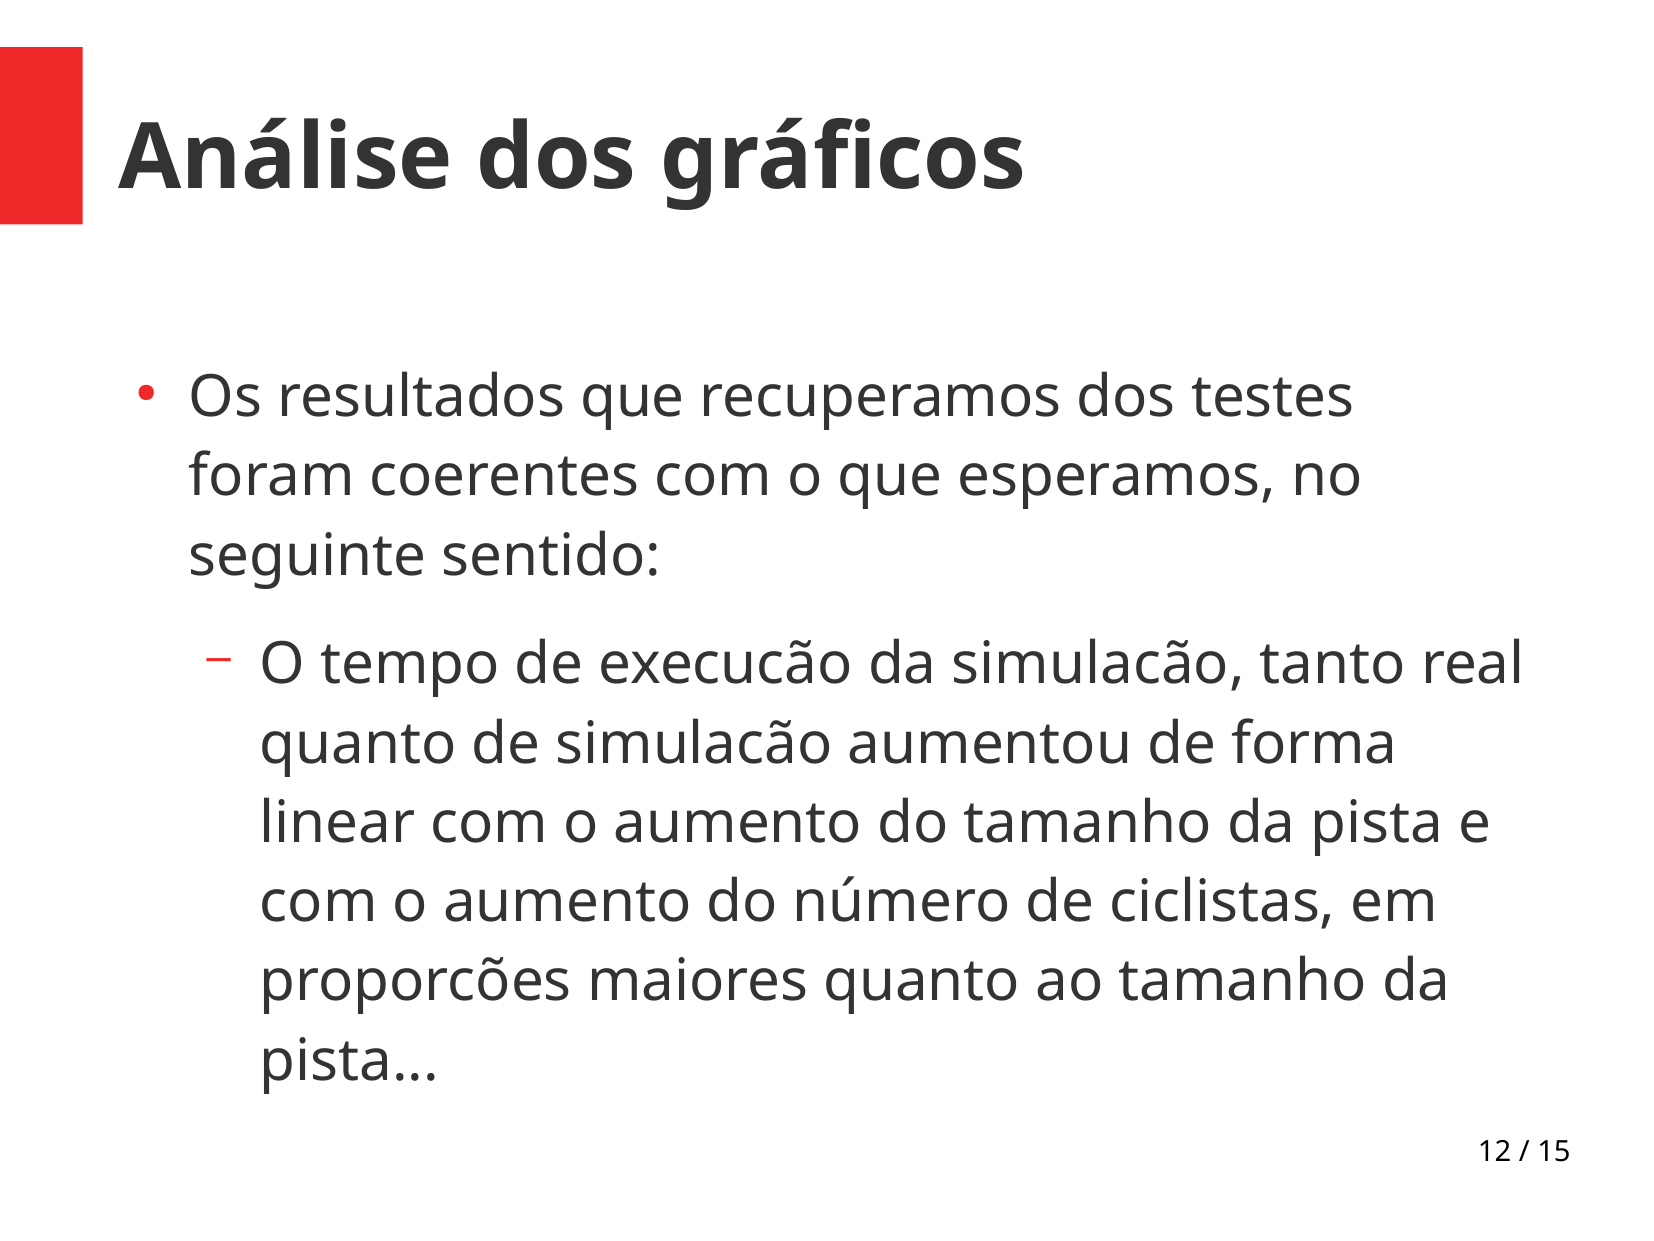

# Análise dos gráficos
Os resultados que recuperamos dos testes foram coerentes com o que esperamos, no seguinte sentido:
O tempo de execucão da simulacão, tanto real quanto de simulacão aumentou de forma linear com o aumento do tamanho da pista e com o aumento do número de ciclistas, em proporcões maiores quanto ao tamanho da pista...
12